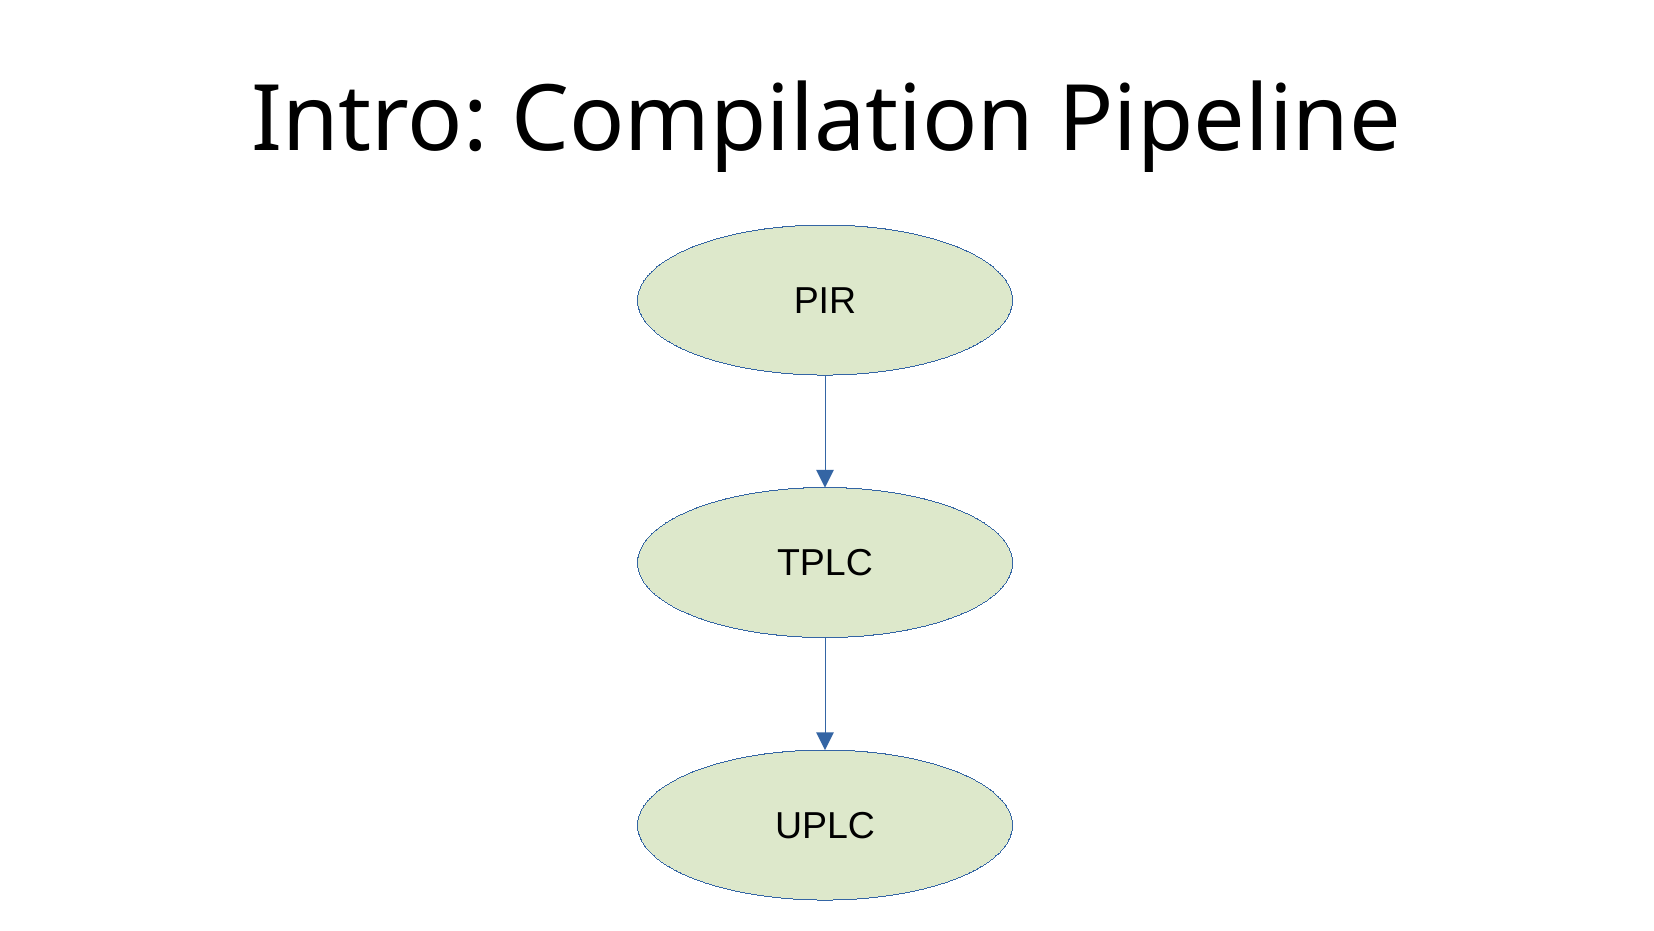

# Intro: Compilation Pipeline
PIR
TPLC
UPLC